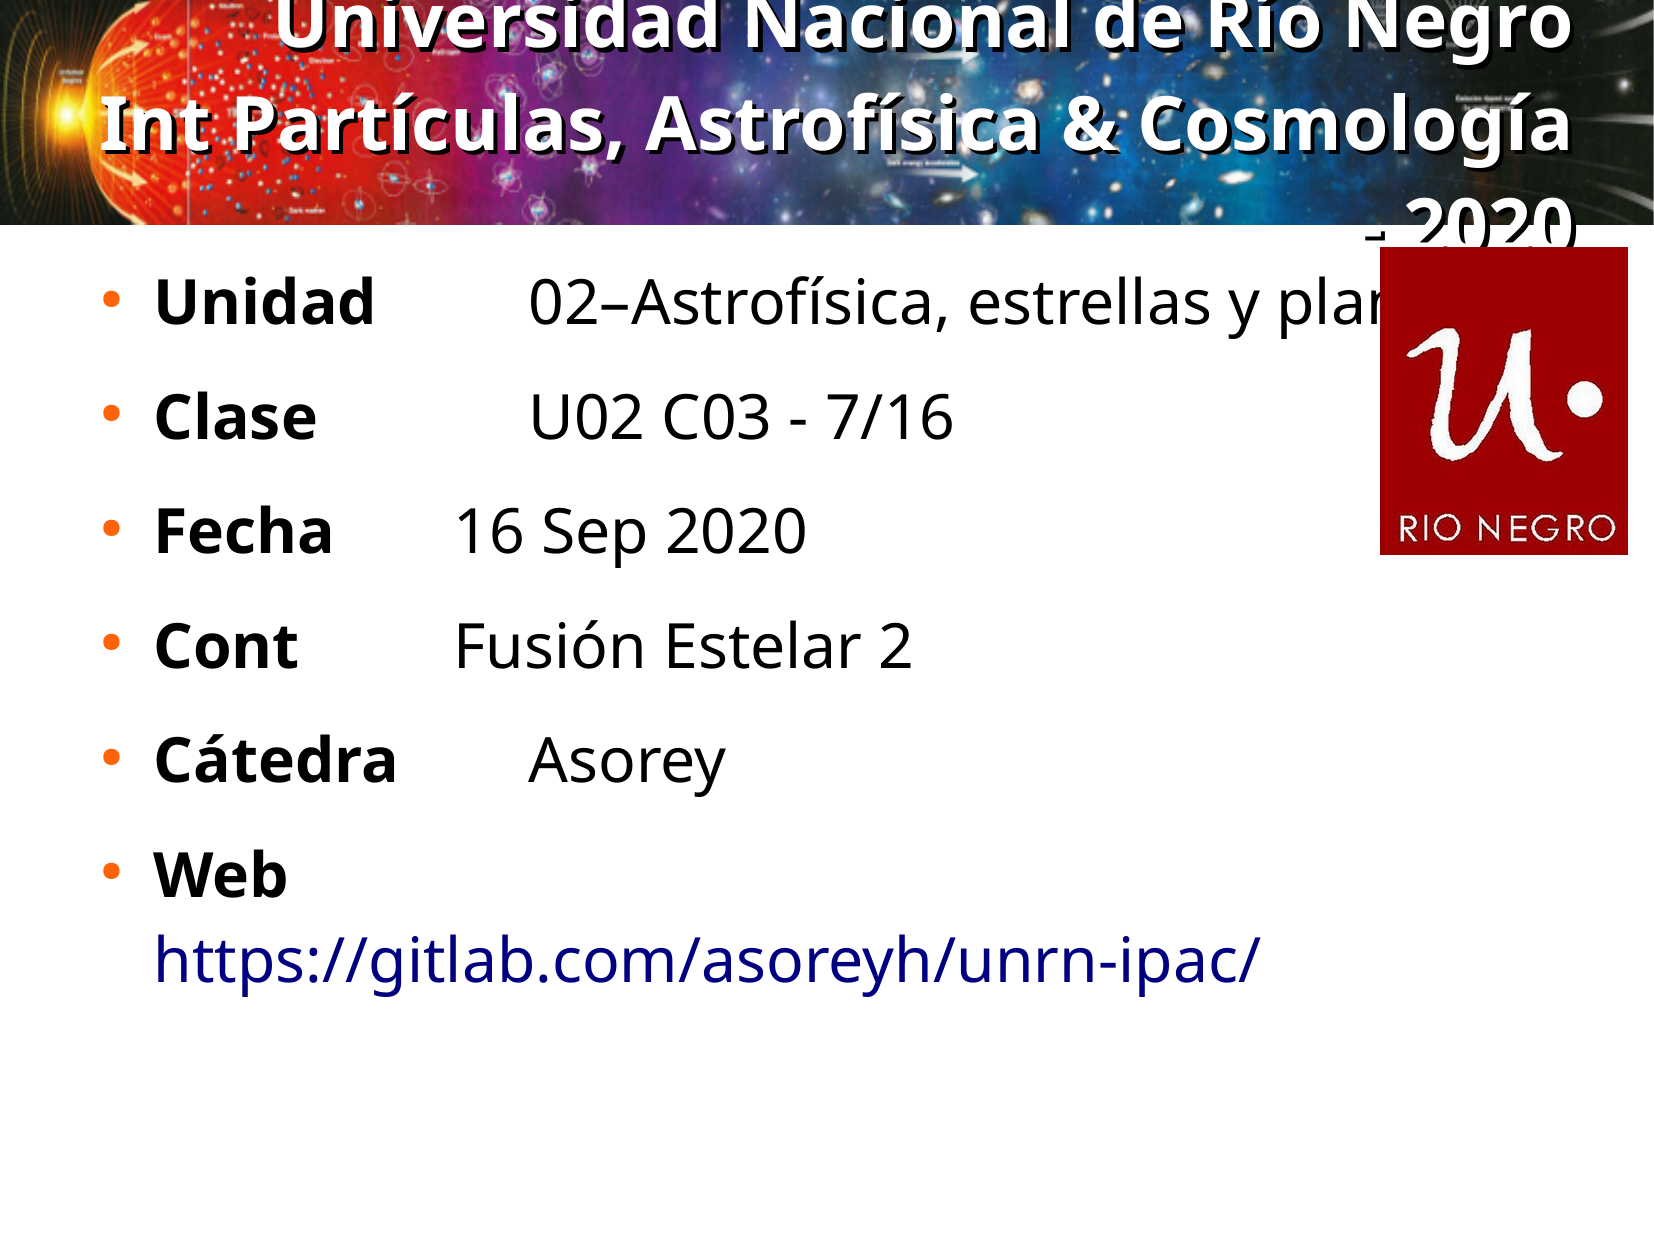

# Universidad Nacional de Río Negro Int Partículas, Astrofísica & Cosmología - 2020
Unidad 		02–Astrofísica, estrellas y planetas
Clase			U02 C03 - 7/16
Fecha		16 Sep 2020
Cont			Fusión Estelar 2
Cátedra		Asorey
Web 			https://gitlab.com/asoreyh/unrn-ipac/